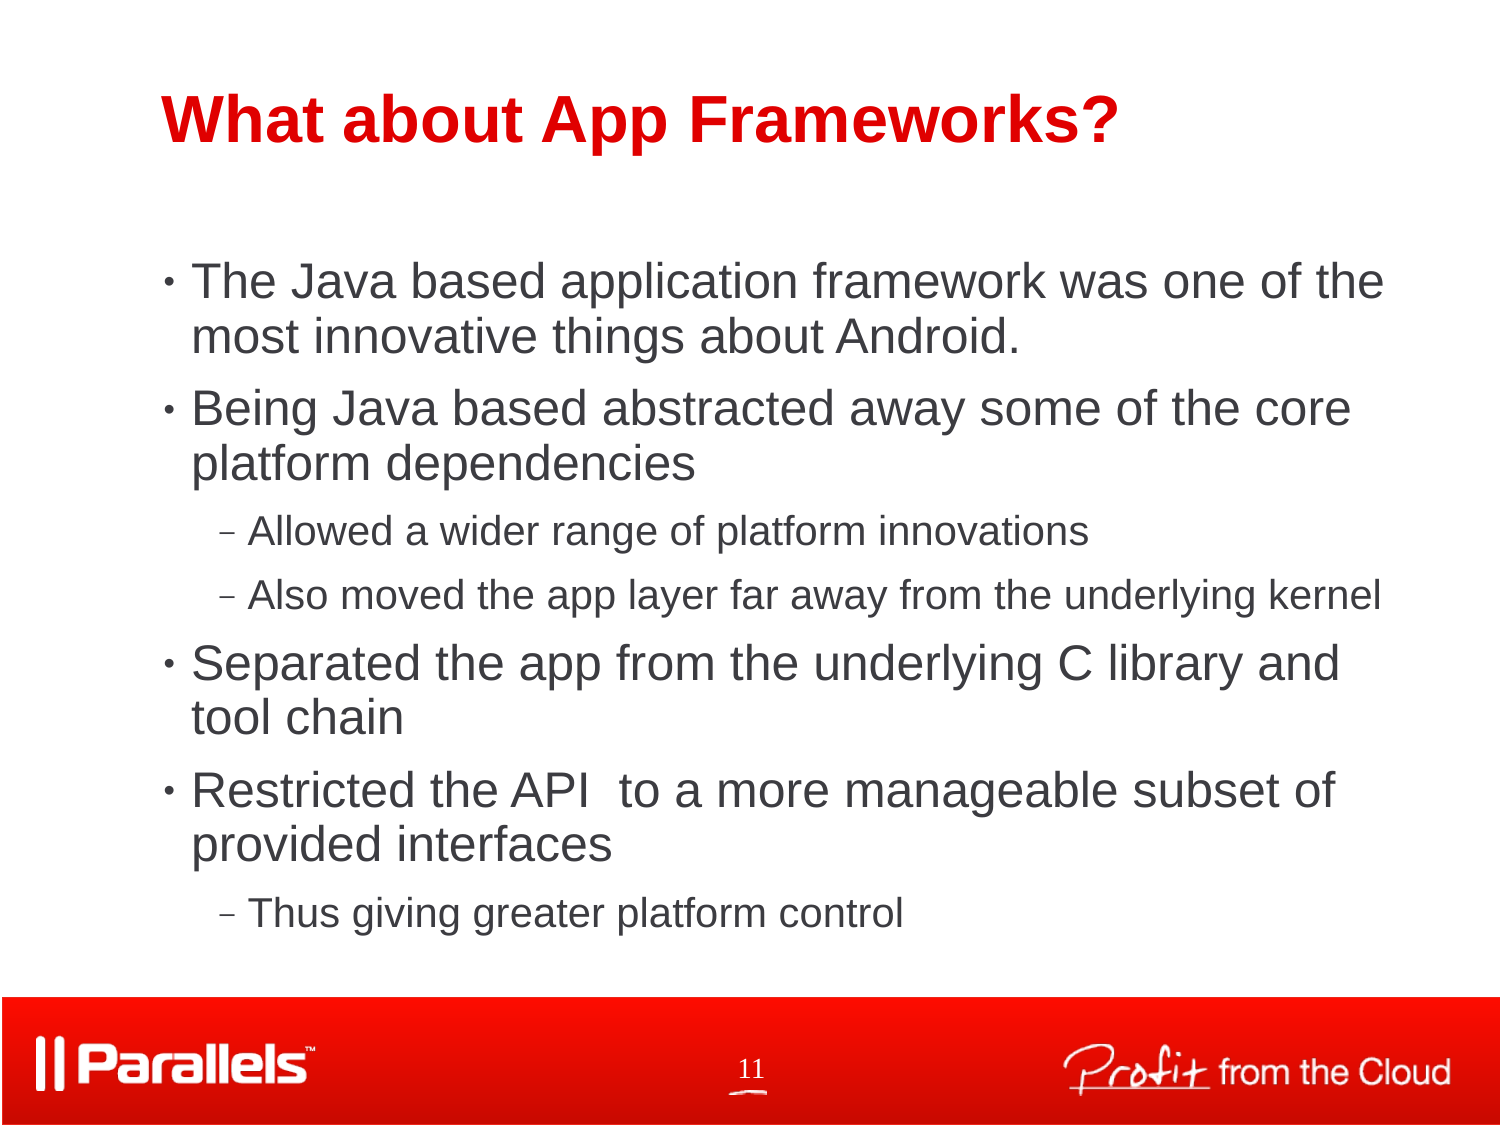

# What about App Frameworks?
The Java based application framework was one of the most innovative things about Android.
Being Java based abstracted away some of the core platform dependencies
Allowed a wider range of platform innovations
Also moved the app layer far away from the underlying kernel
Separated the app from the underlying C library and tool chain
Restricted the API to a more manageable subset of provided interfaces
Thus giving greater platform control